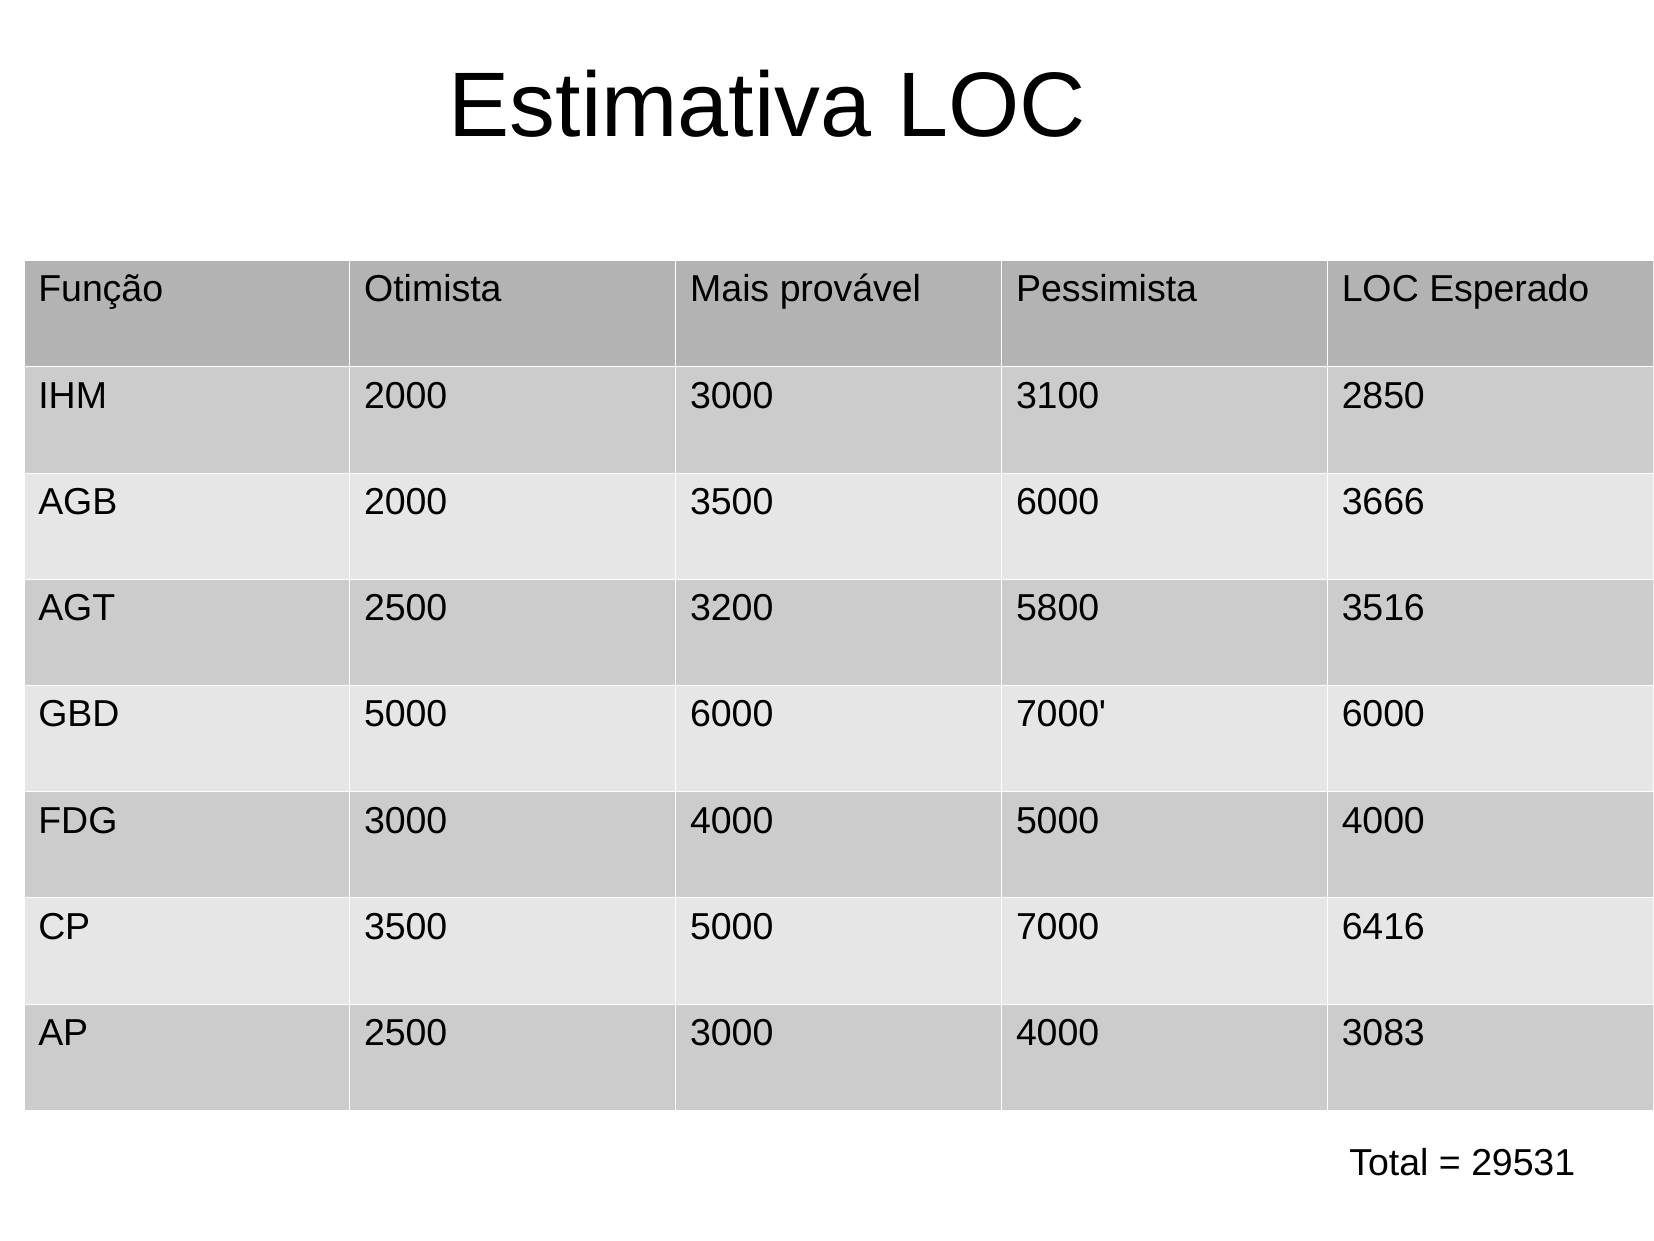

# Estimativa LOC
| Função | Otimista | Mais provável | Pessimista | LOC Esperado |
| --- | --- | --- | --- | --- |
| IHM | 2000 | 3000 | 3100 | 2850 |
| AGB | 2000 | 3500 | 6000 | 3666 |
| AGT | 2500 | 3200 | 5800 | 3516 |
| GBD | 5000 | 6000 | 7000' | 6000 |
| FDG | 3000 | 4000 | 5000 | 4000 |
| CP | 3500 | 5000 | 7000 | 6416 |
| AP | 2500 | 3000 | 4000 | 3083 |
Total = 29531